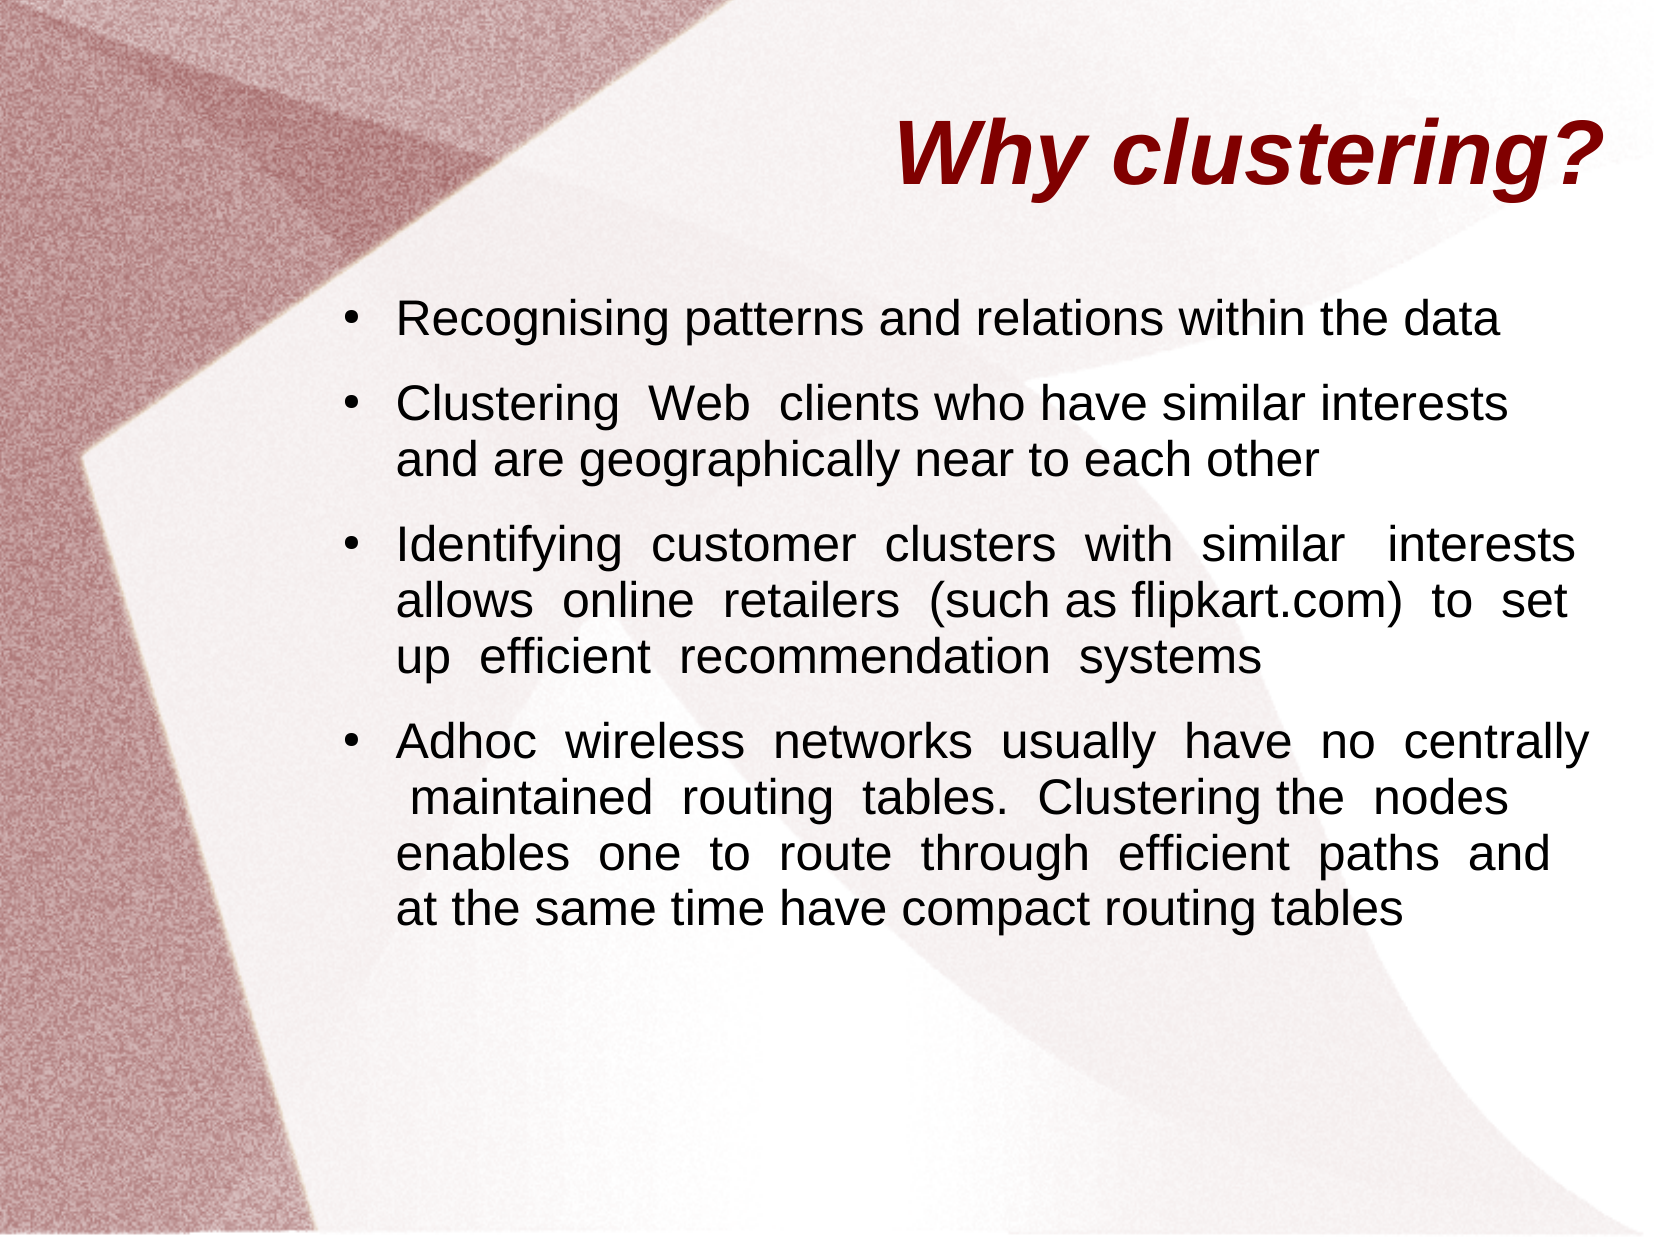

# Why clustering?
Recognising patterns and relations within the data
Clustering Web clients who have similar interests and are geographically near to each other
Identifying customer clusters with similar interests allows online retailers (such as flipkart.com) to set up efficient recommendation systems
Ad­hoc wireless networks usually have no centrally maintained routing tables. Clustering the nodes enables one to route through efficient paths and at the same time have compact routing tables